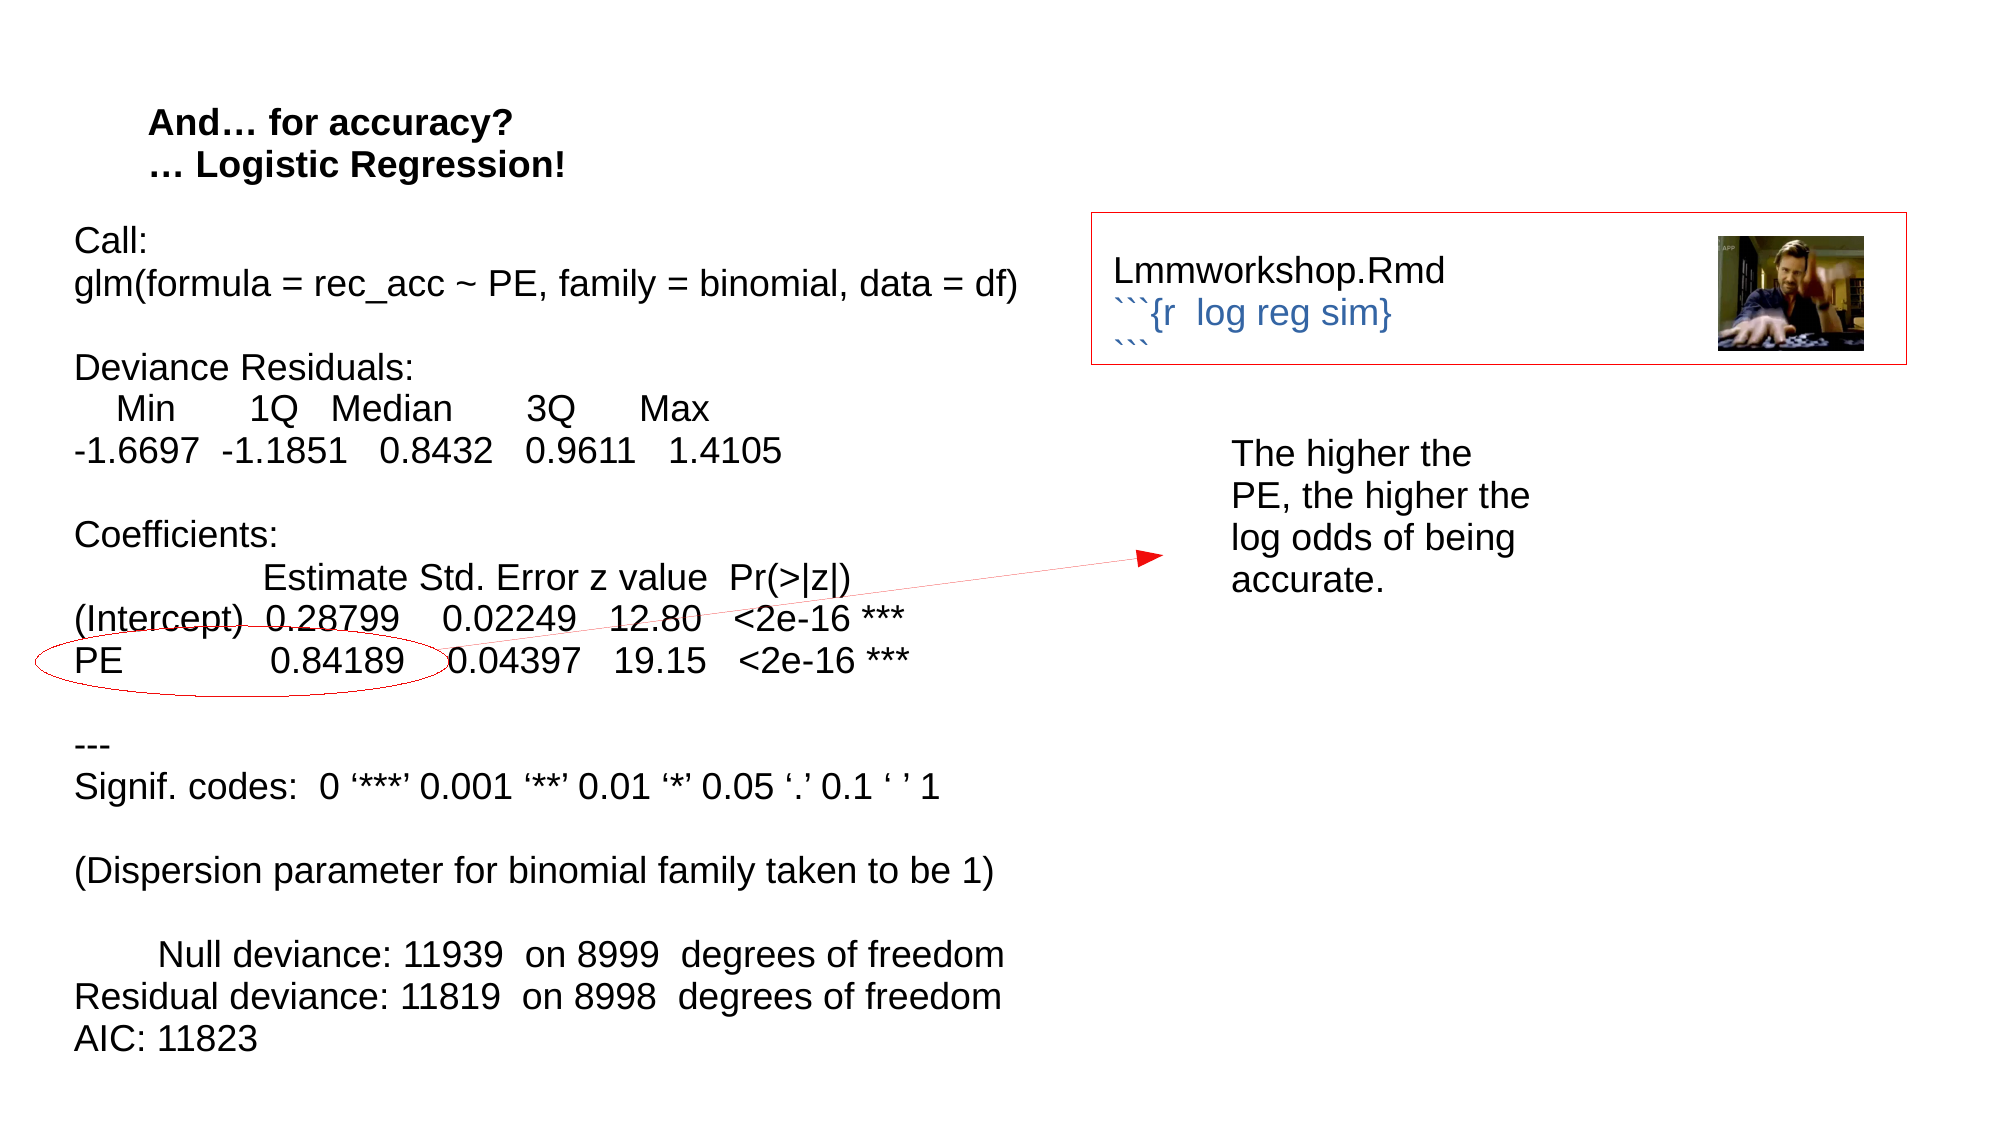

And… for accuracy?
… Logistic Regression!
Call:
glm(formula = rec_acc ~ PE, family = binomial, data = df)
Deviance Residuals:
 Min 1Q Median 3Q Max
-1.6697 -1.1851 0.8432 0.9611 1.4105
Coefficients:
 Estimate Std. Error z value Pr(>|z|)
(Intercept) 0.28799 0.02249 12.80 <2e-16 ***
PE 0.84189 0.04397 19.15 <2e-16 ***
---
Signif. codes: 0 ‘***’ 0.001 ‘**’ 0.01 ‘*’ 0.05 ‘.’ 0.1 ‘ ’ 1
(Dispersion parameter for binomial family taken to be 1)
 Null deviance: 11939 on 8999 degrees of freedom
Residual deviance: 11819 on 8998 degrees of freedom
AIC: 11823
Lmmworkshop.Rmd
```{r log reg sim}
```
The higher the PE, the higher the log odds of being accurate.